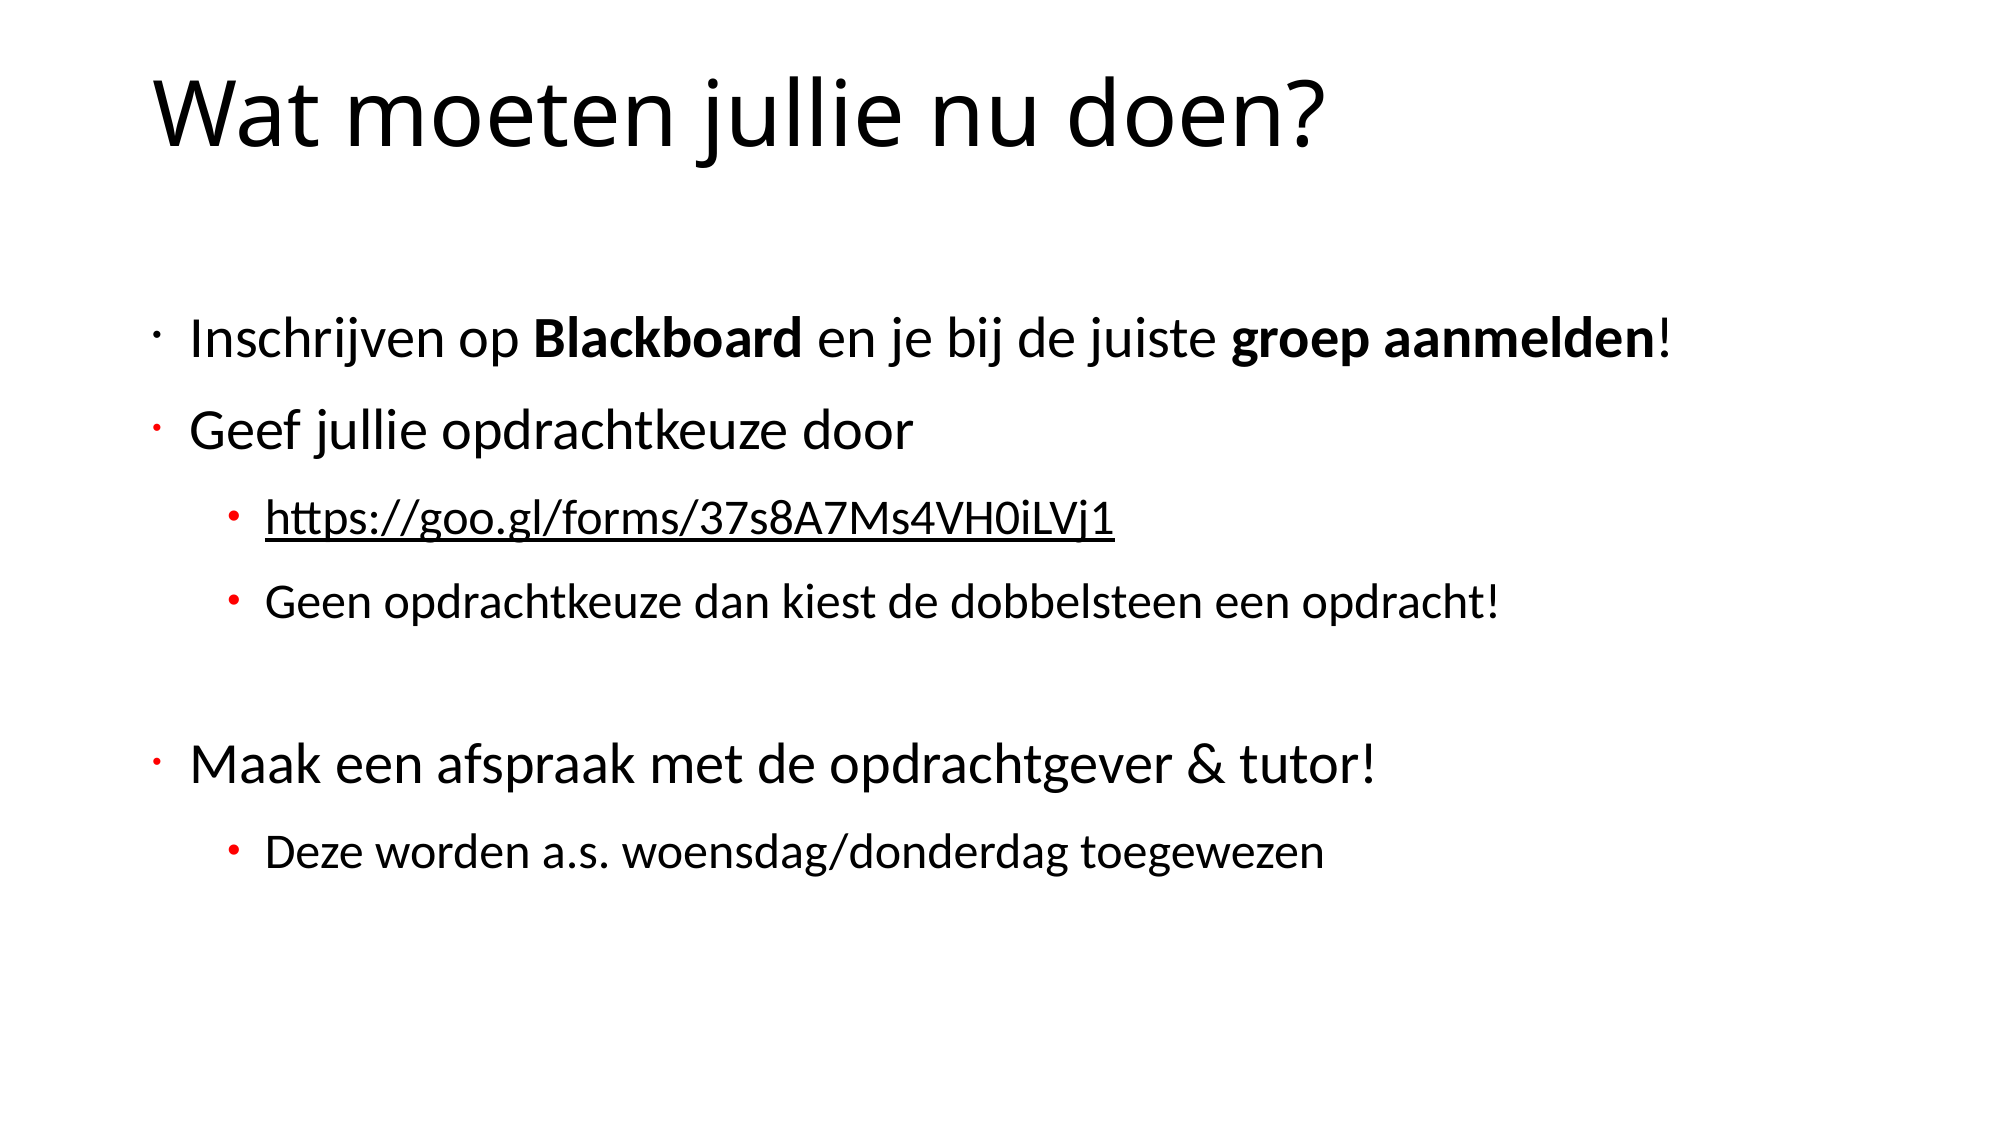

# Wat moeten jullie nu doen?
Inschrijven op Blackboard en je bij de juiste groep aanmelden!
Geef jullie opdrachtkeuze door
https://goo.gl/forms/37s8A7Ms4VH0iLVj1
Geen opdrachtkeuze dan kiest de dobbelsteen een opdracht!
Maak een afspraak met de opdrachtgever & tutor!
Deze worden a.s. woensdag/donderdag toegewezen